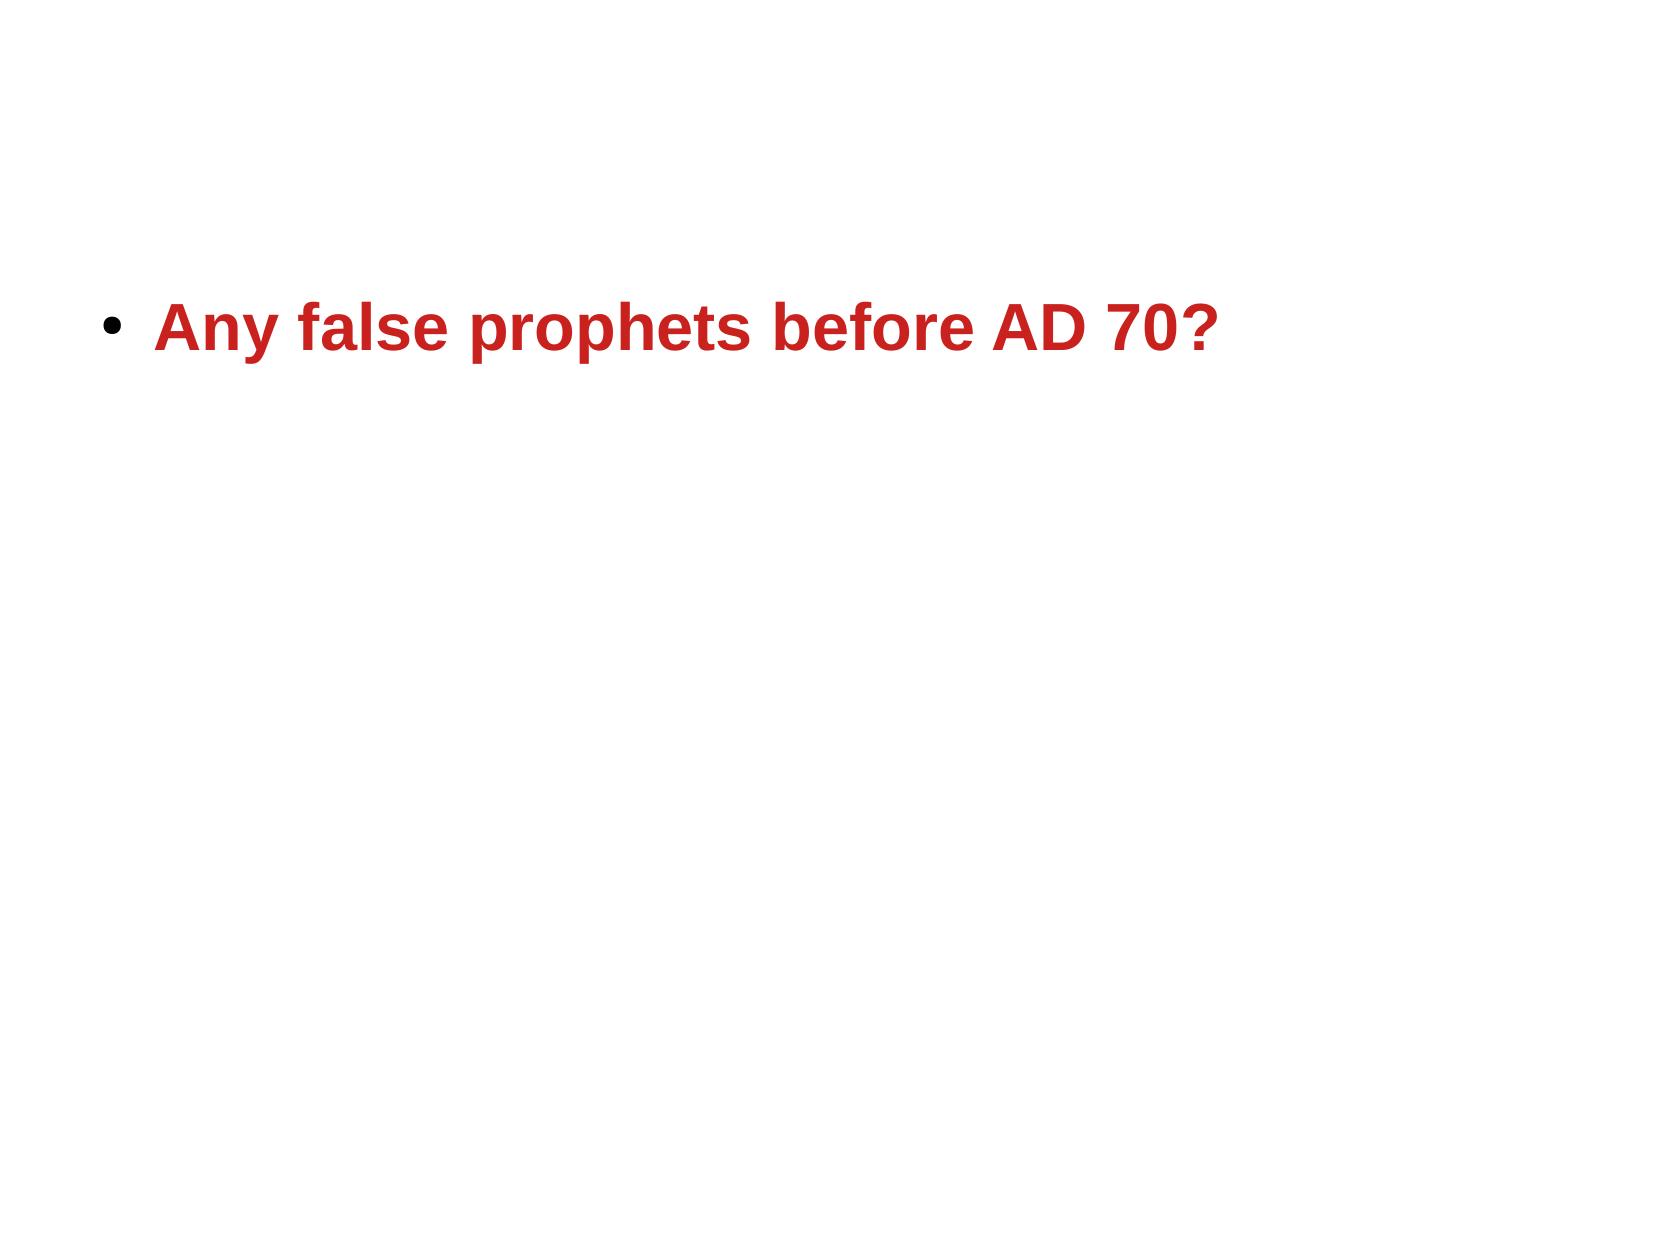

#
Any false prophets before AD 70?